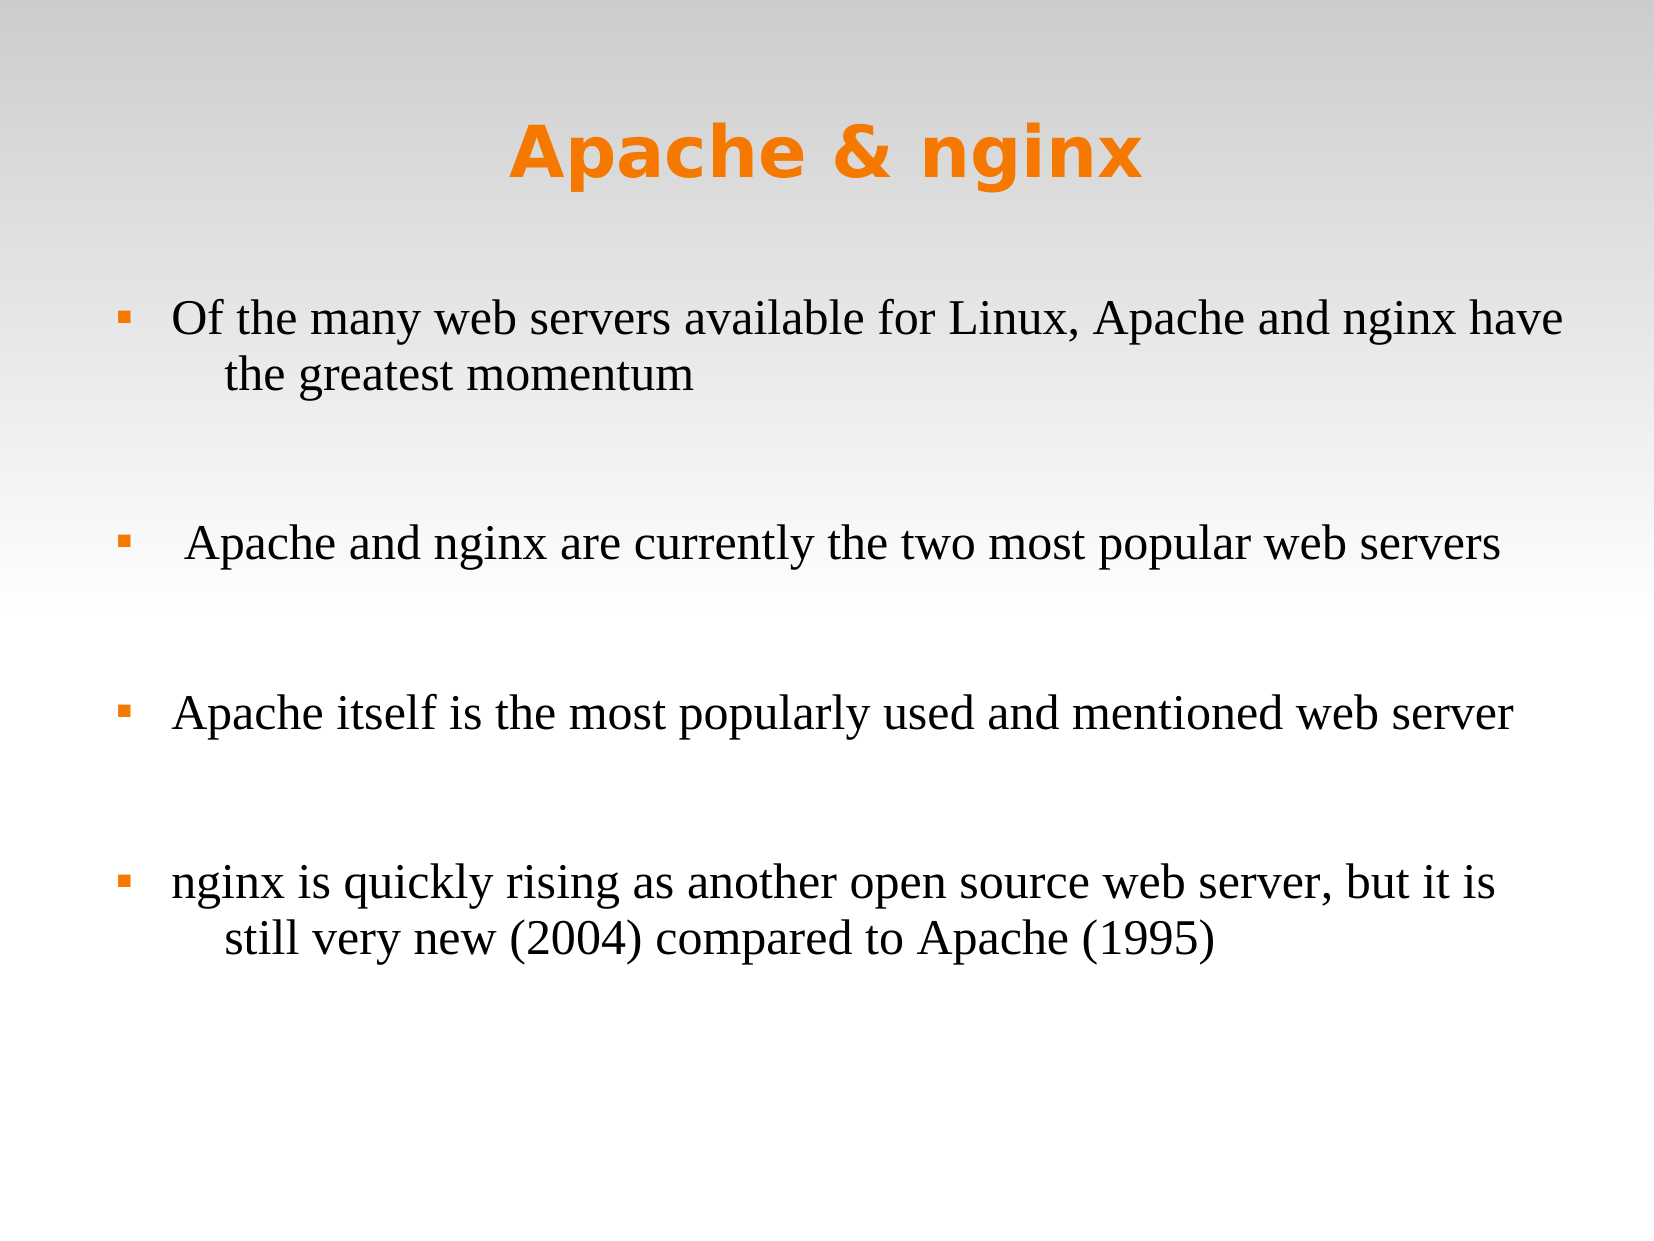

# Apache & nginx
Of the many web servers available for Linux, Apache and nginx have the greatest momentum
 Apache and nginx are currently the two most popular web servers
Apache itself is the most popularly used and mentioned web server
nginx is quickly rising as another open source web server, but it is still very new (2004) compared to Apache (1995)